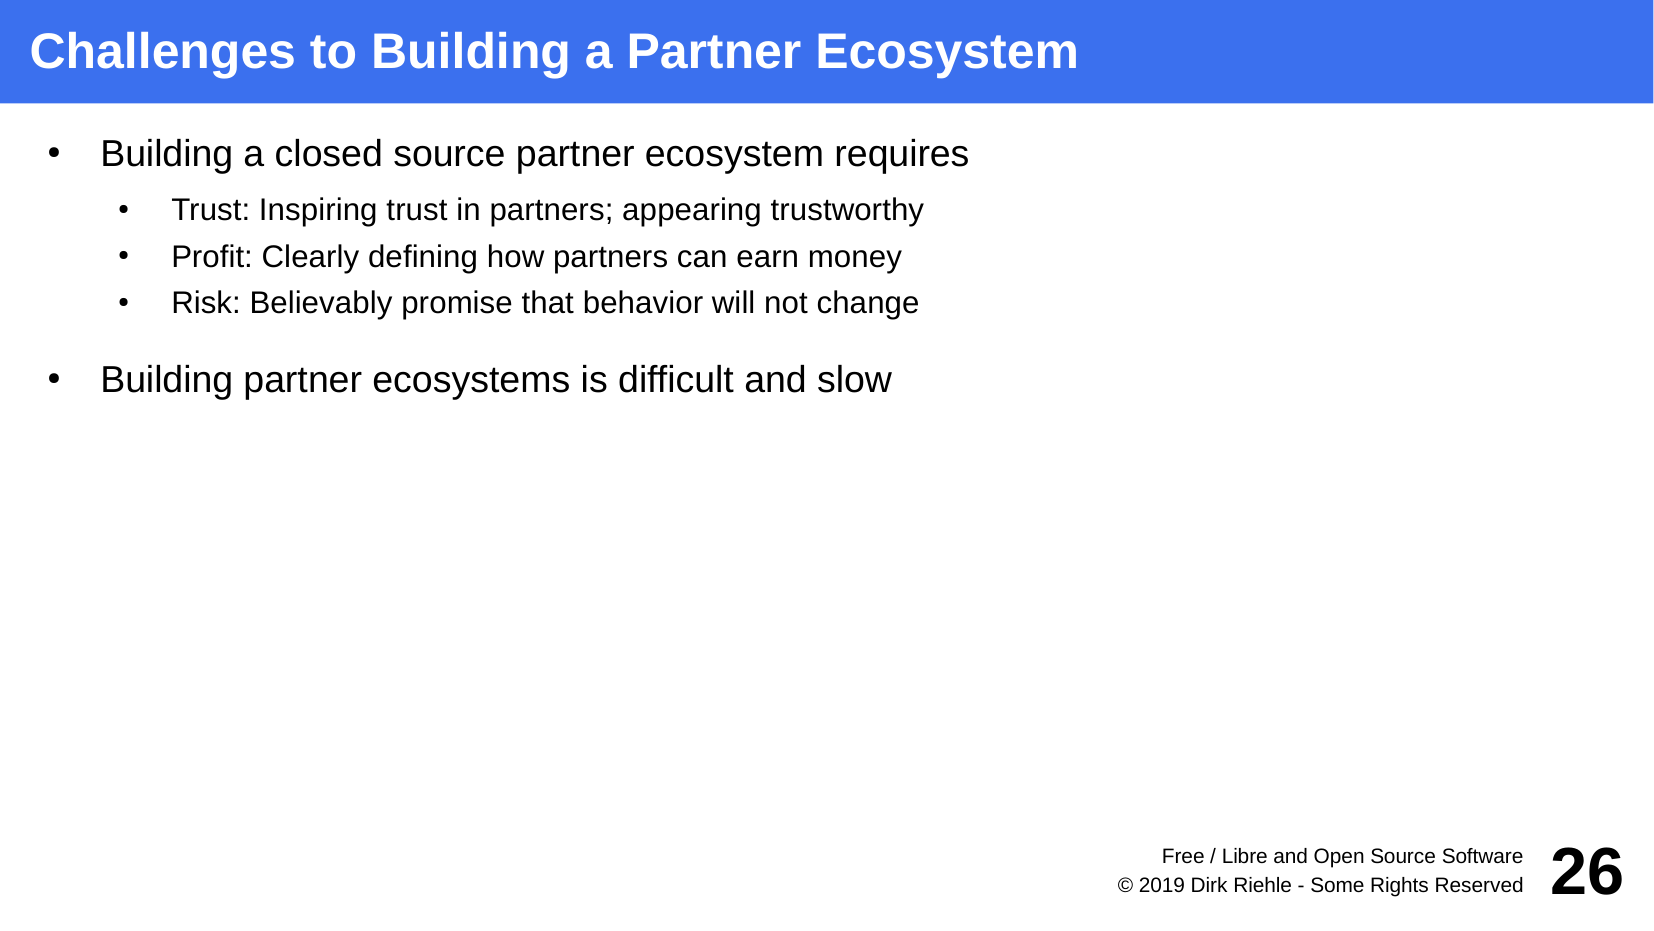

# Challenges to Building a Partner Ecosystem
Building a closed source partner ecosystem requires
Trust: Inspiring trust in partners; appearing trustworthy
Profit: Clearly defining how partners can earn money
Risk: Believably promise that behavior will not change
Building partner ecosystems is difficult and slow
Free / Libre and Open Source Software
26
© 2019 Dirk Riehle - Some Rights Reserved